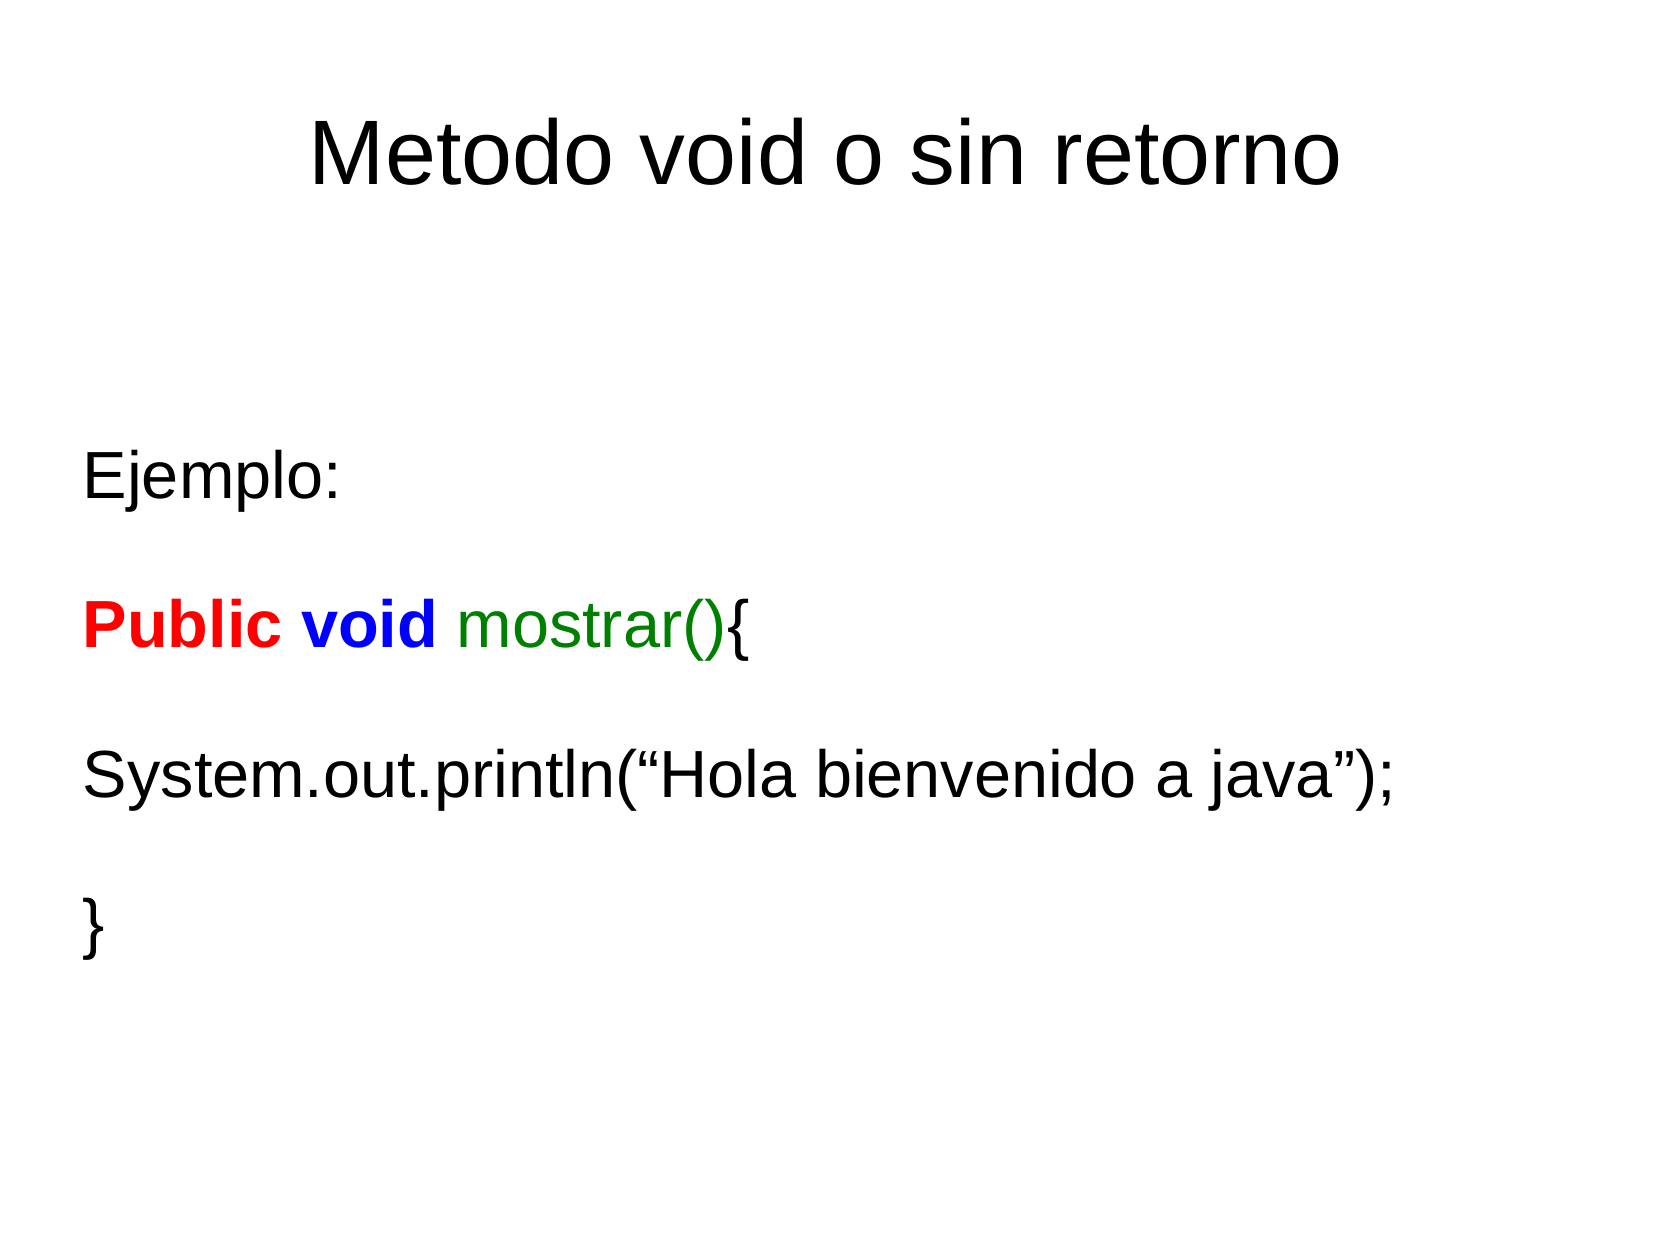

# Metodo void o sin retorno
Ejemplo:
Public void mostrar(){
System.out.println(“Hola bienvenido a java”);
}